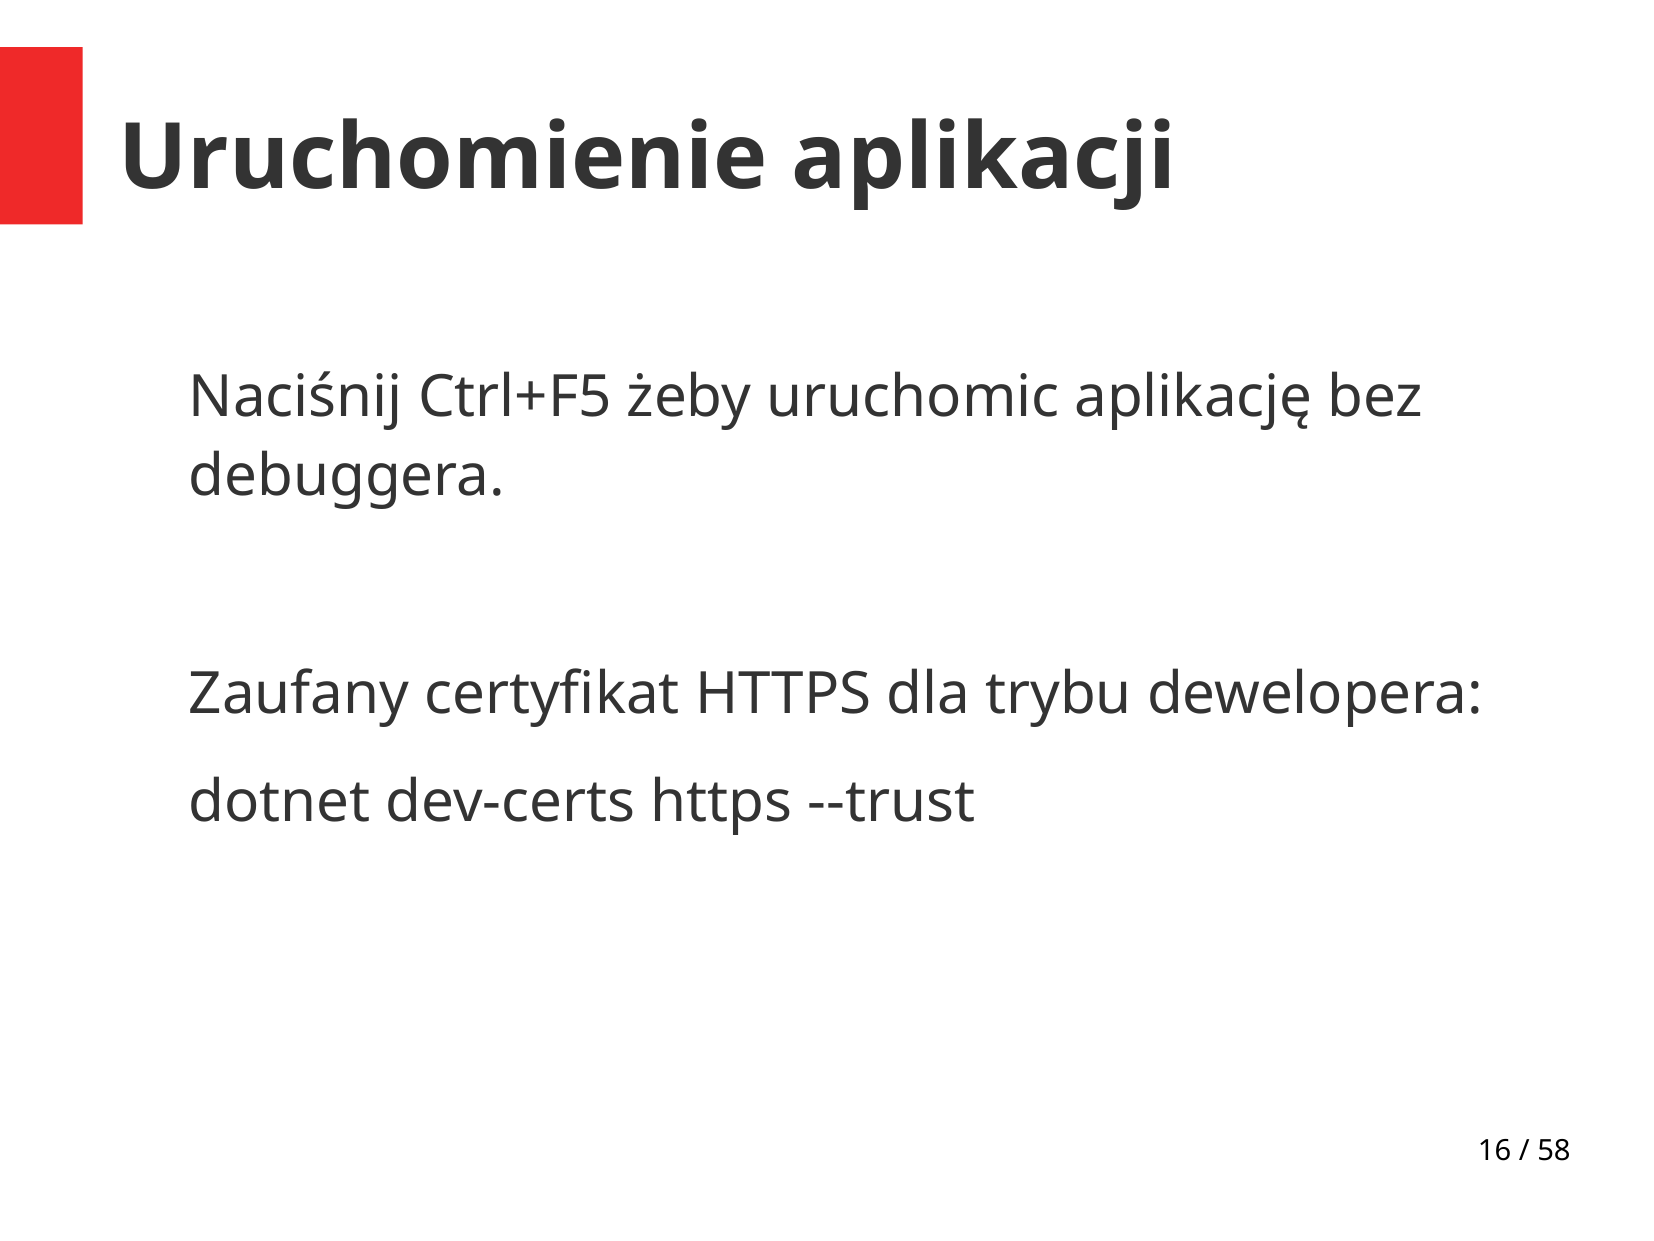

# Uruchomienie aplikacji
Naciśnij Ctrl+F5 żeby uruchomic aplikację bez debuggera.
Zaufany certyfikat HTTPS dla trybu dewelopera:
dotnet dev-certs https --trust
16